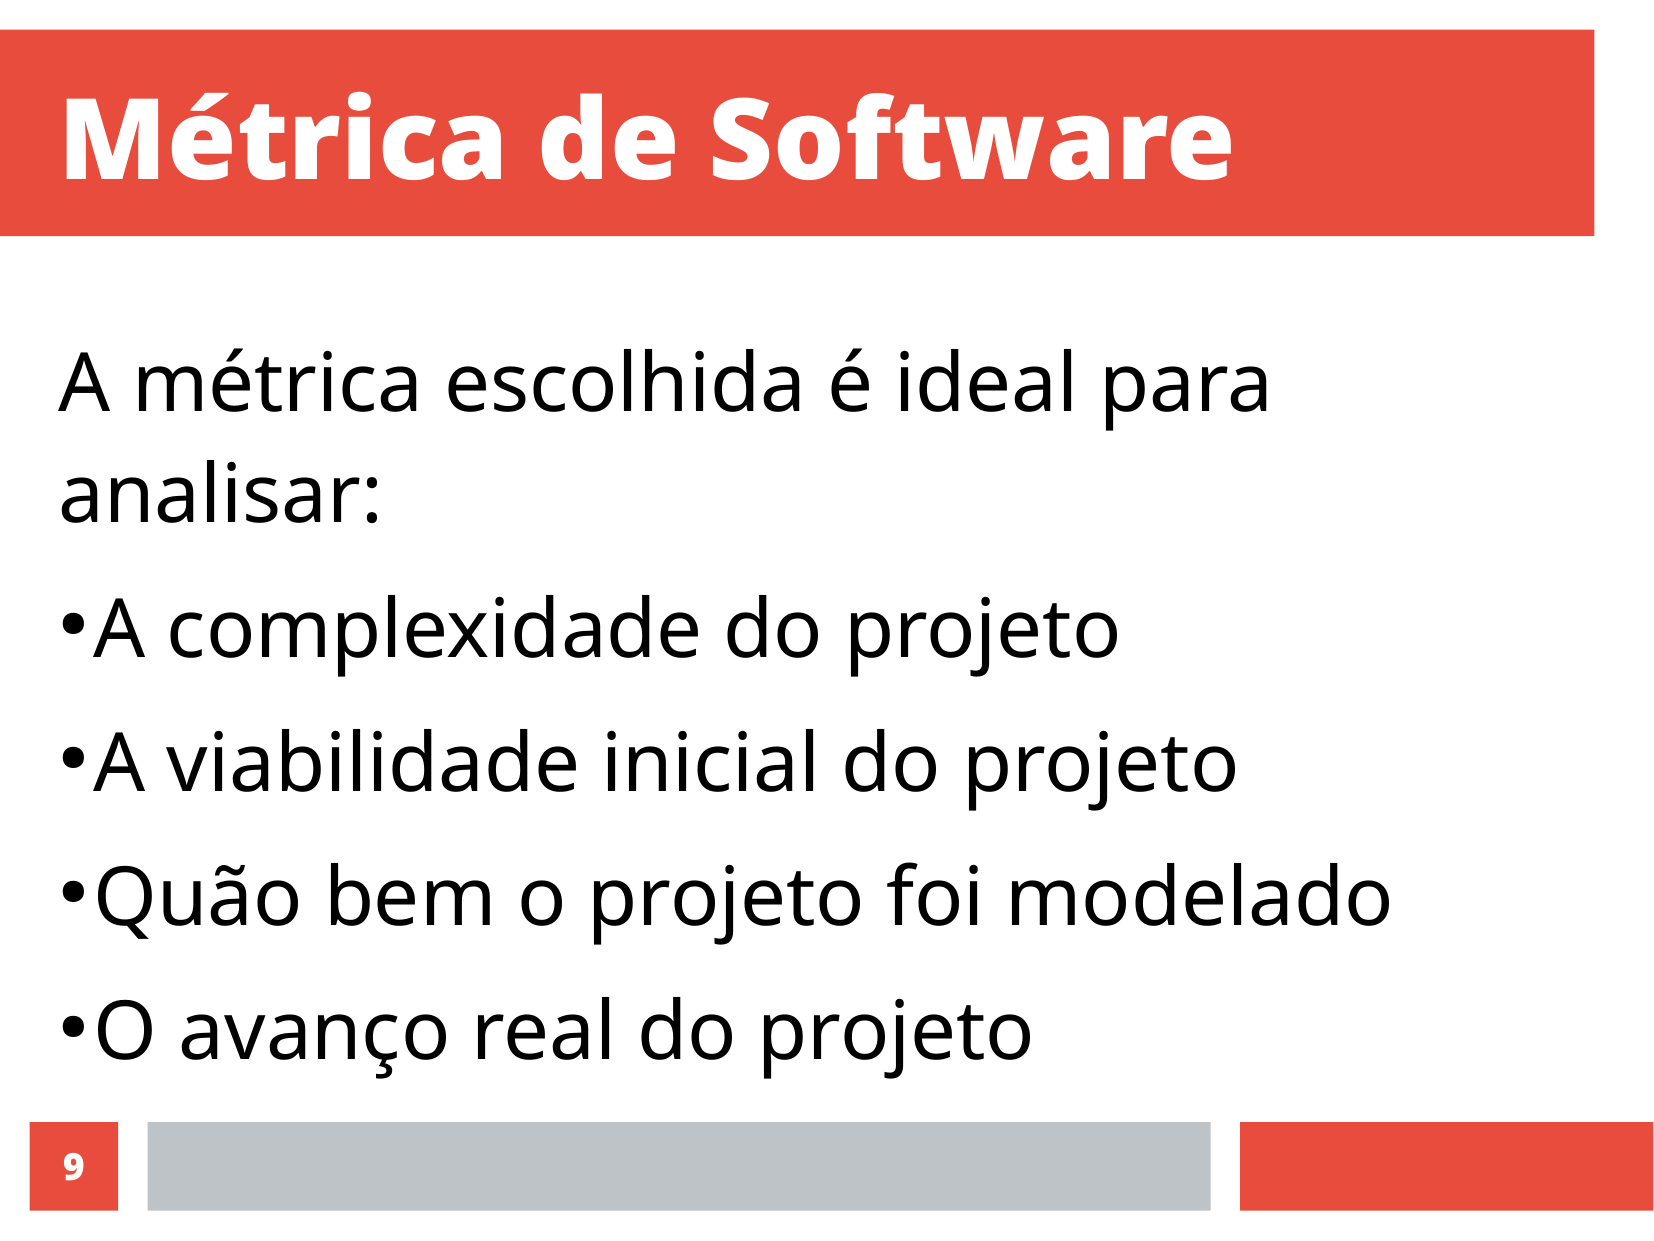

# Métrica de Software
A métrica escolhida é ideal para analisar:
A complexidade do projeto
A viabilidade inicial do projeto
Quão bem o projeto foi modelado
O avanço real do projeto
9